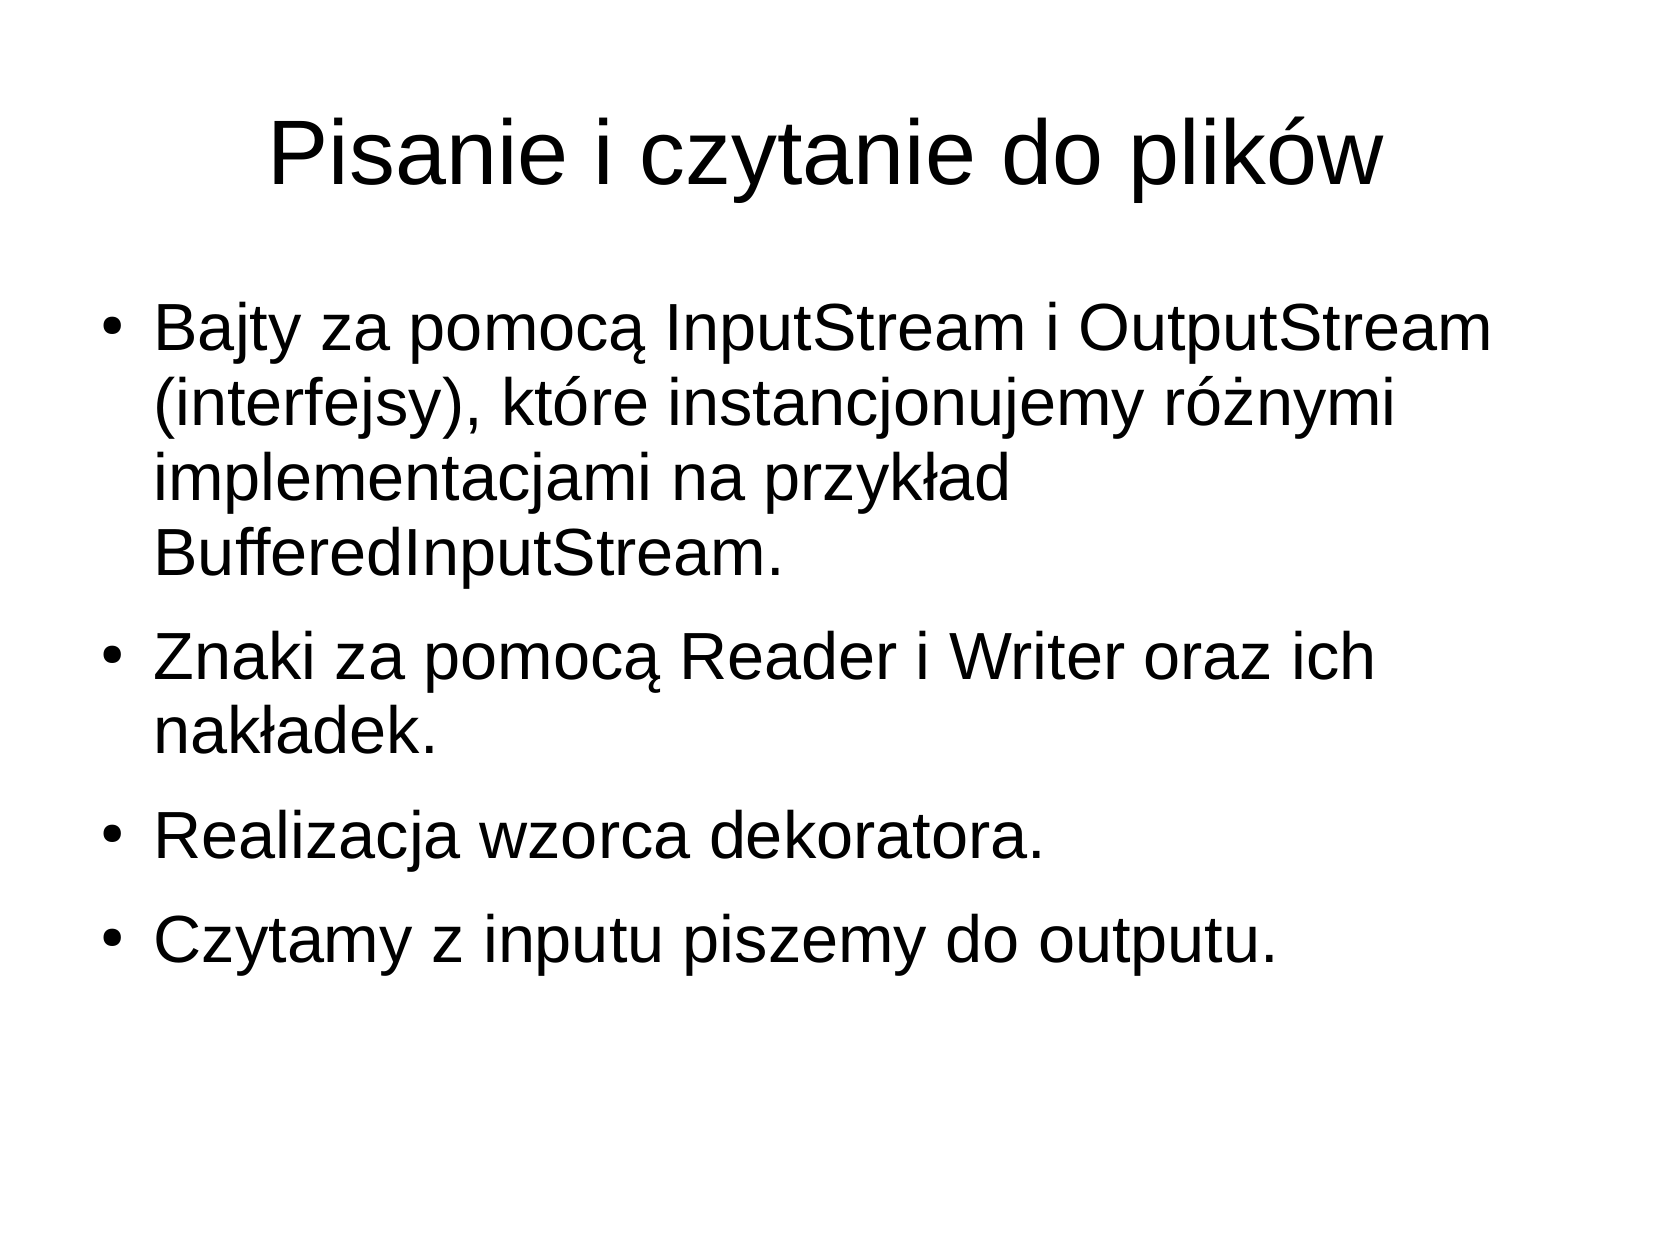

# Pisanie i czytanie do plików
Bajty za pomocą InputStream i OutputStream (interfejsy), które instancjonujemy różnymi implementacjami na przykład BufferedInputStream.
Znaki za pomocą Reader i Writer oraz ich nakładek.
Realizacja wzorca dekoratora.
Czytamy z inputu piszemy do outputu.